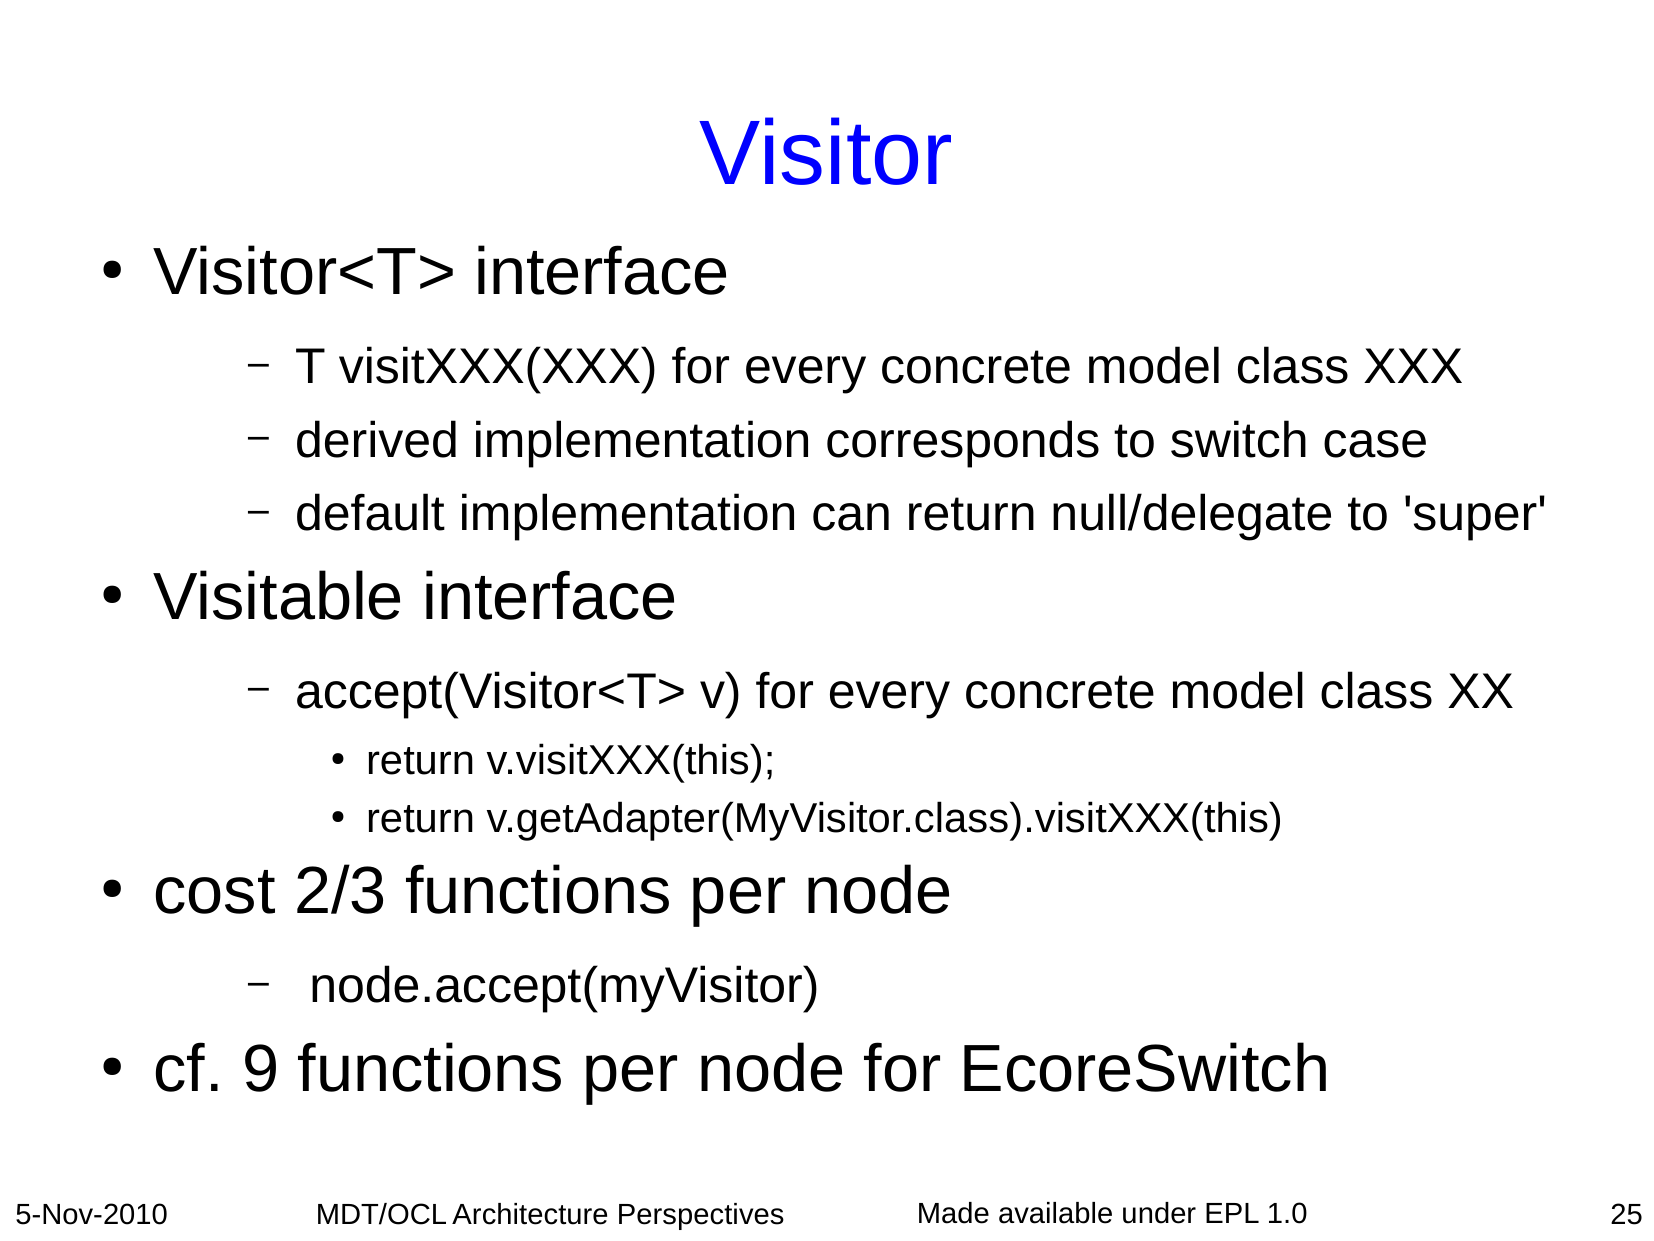

# Visitor
Visitor<T> interface
T visitXXX(XXX) for every concrete model class XXX
derived implementation corresponds to switch case
default implementation can return null/delegate to 'super'
Visitable interface
accept(Visitor<T> v) for every concrete model class XX
return v.visitXXX(this);
return v.getAdapter(MyVisitor.class).visitXXX(this)
cost 2/3 functions per node
 node.accept(myVisitor)
cf. 9 functions per node for EcoreSwitch
5-Nov-2010
MDT/OCL Architecture Perspectives
25